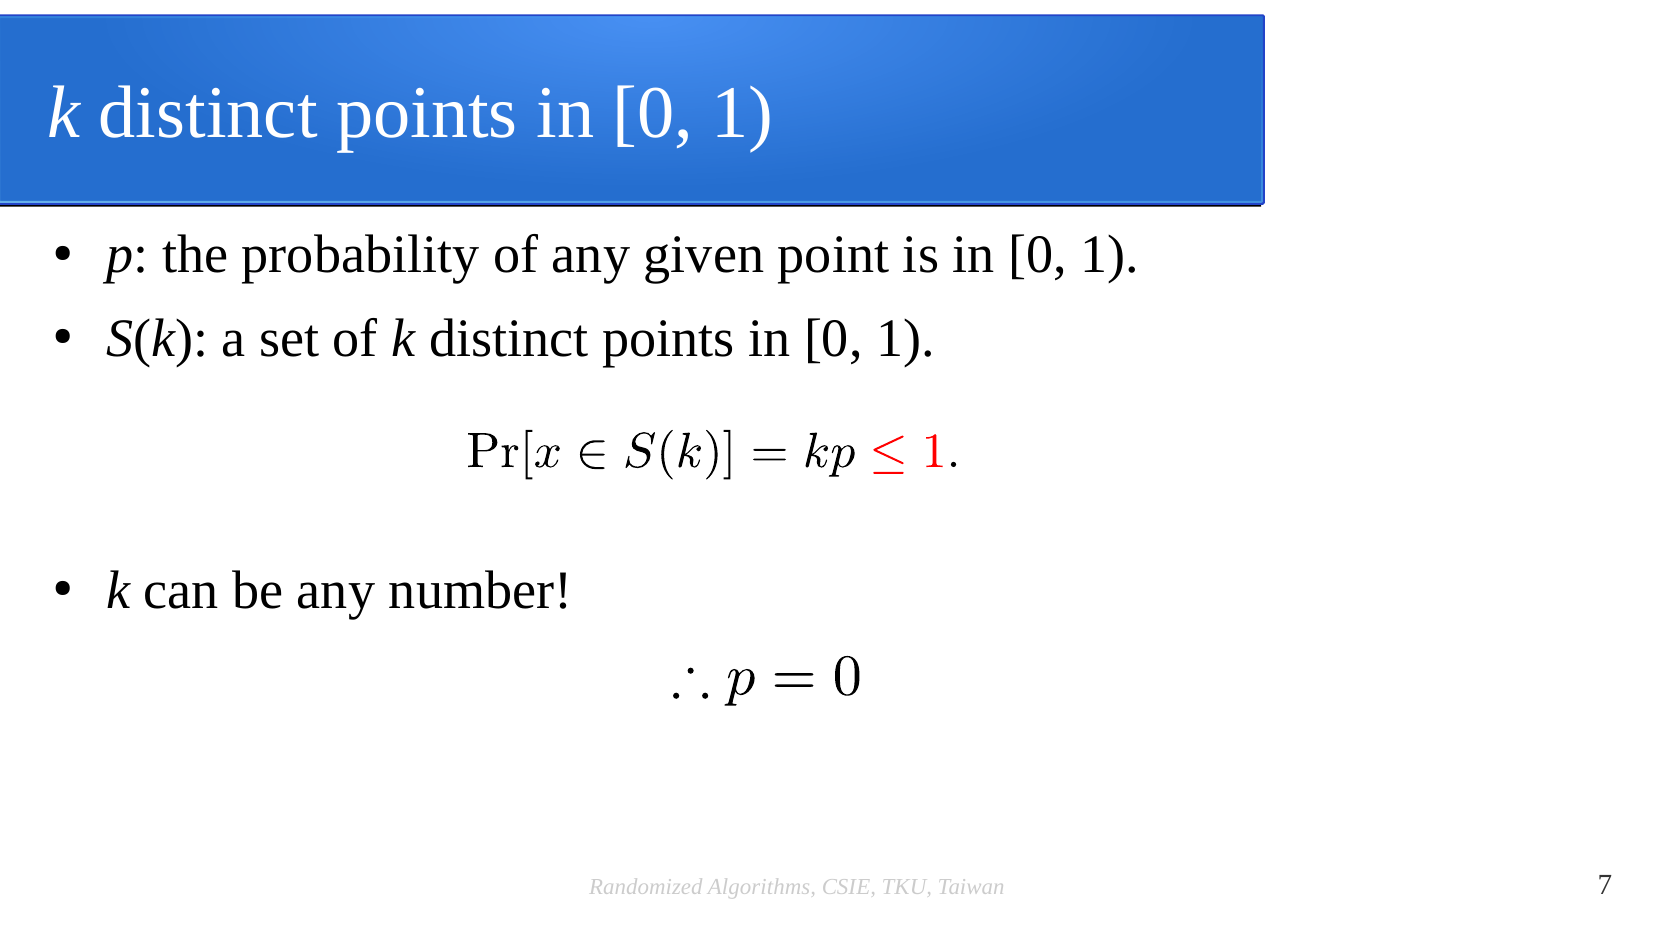

# k distinct points in [0, 1)
p: the probability of any given point is in [0, 1).
S(k): a set of k distinct points in [0, 1).
k can be any number!
7
Randomized Algorithms, CSIE, TKU, Taiwan